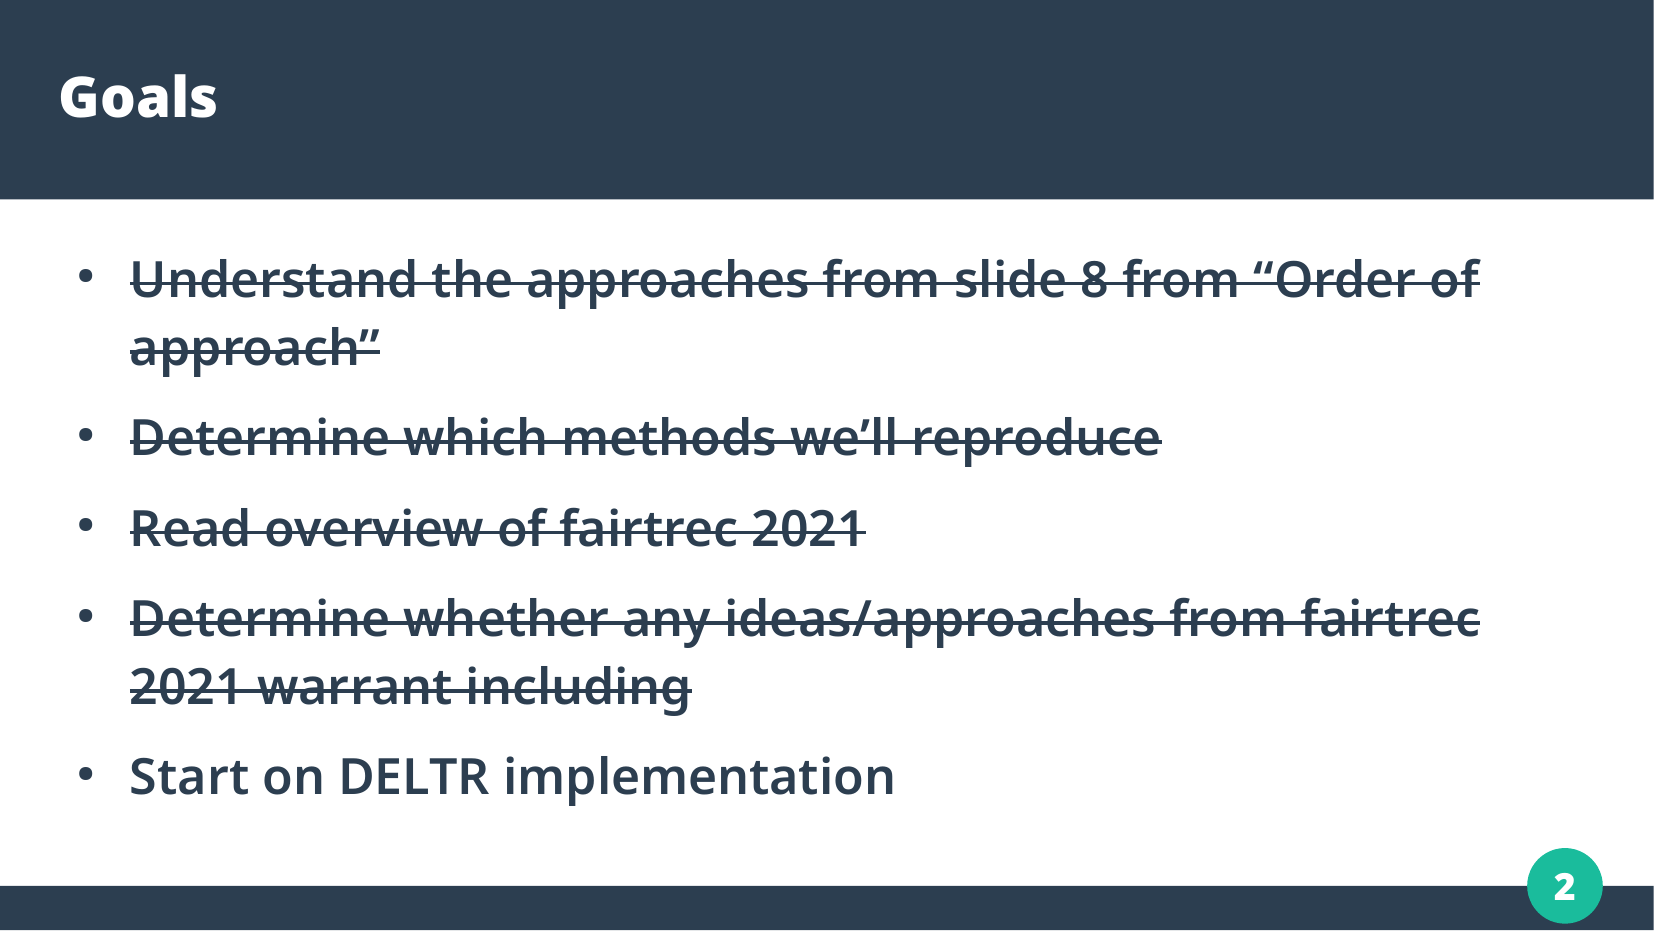

# Goals
Understand the approaches from slide 8 from “Order of approach”
Determine which methods we’ll reproduce
Read overview of fairtrec 2021
Determine whether any ideas/approaches from fairtrec 2021 warrant including
Start on DELTR implementation